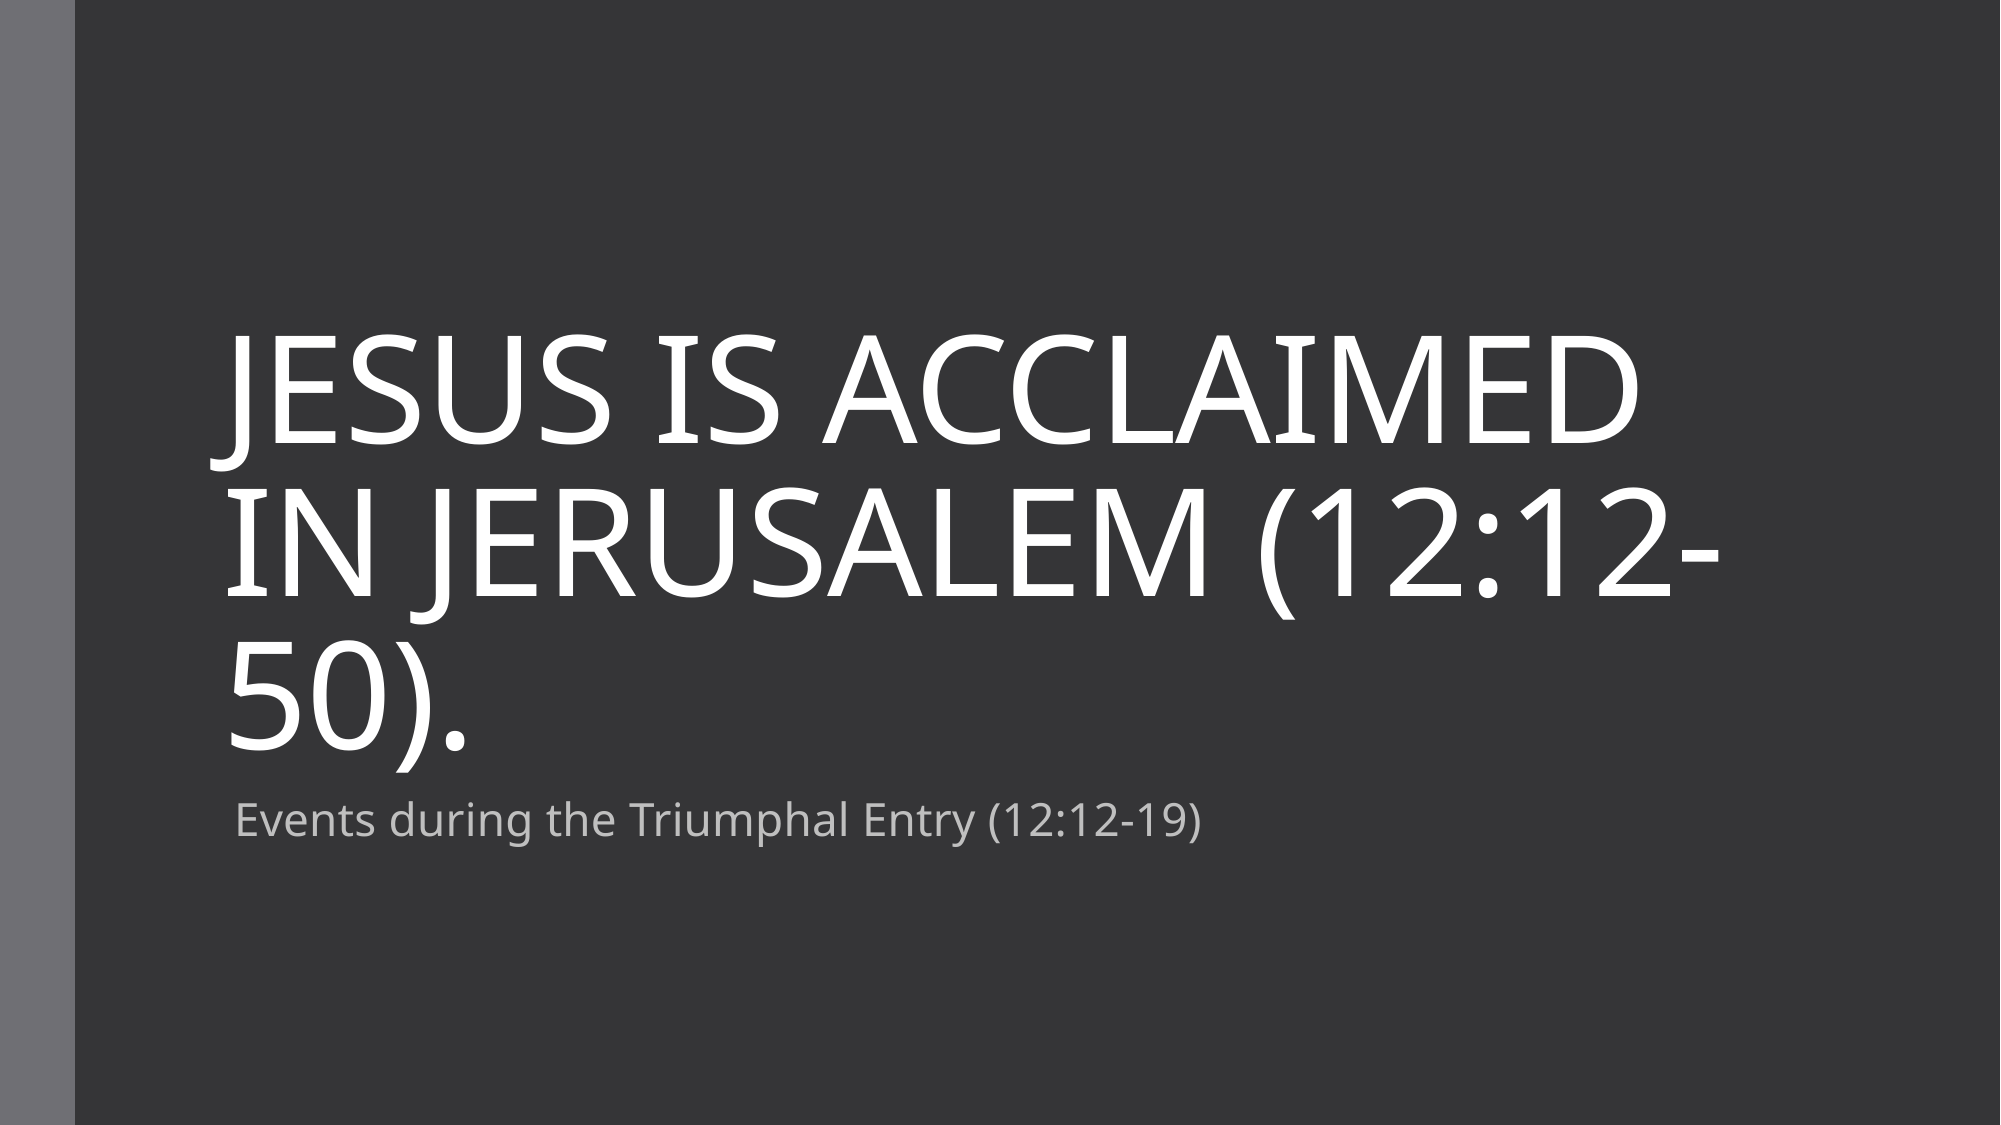

# JESUS IS ACCLAIMED IN JERUSALEM (12:12-50).
 Events during the Triumphal Entry (12:12-19)